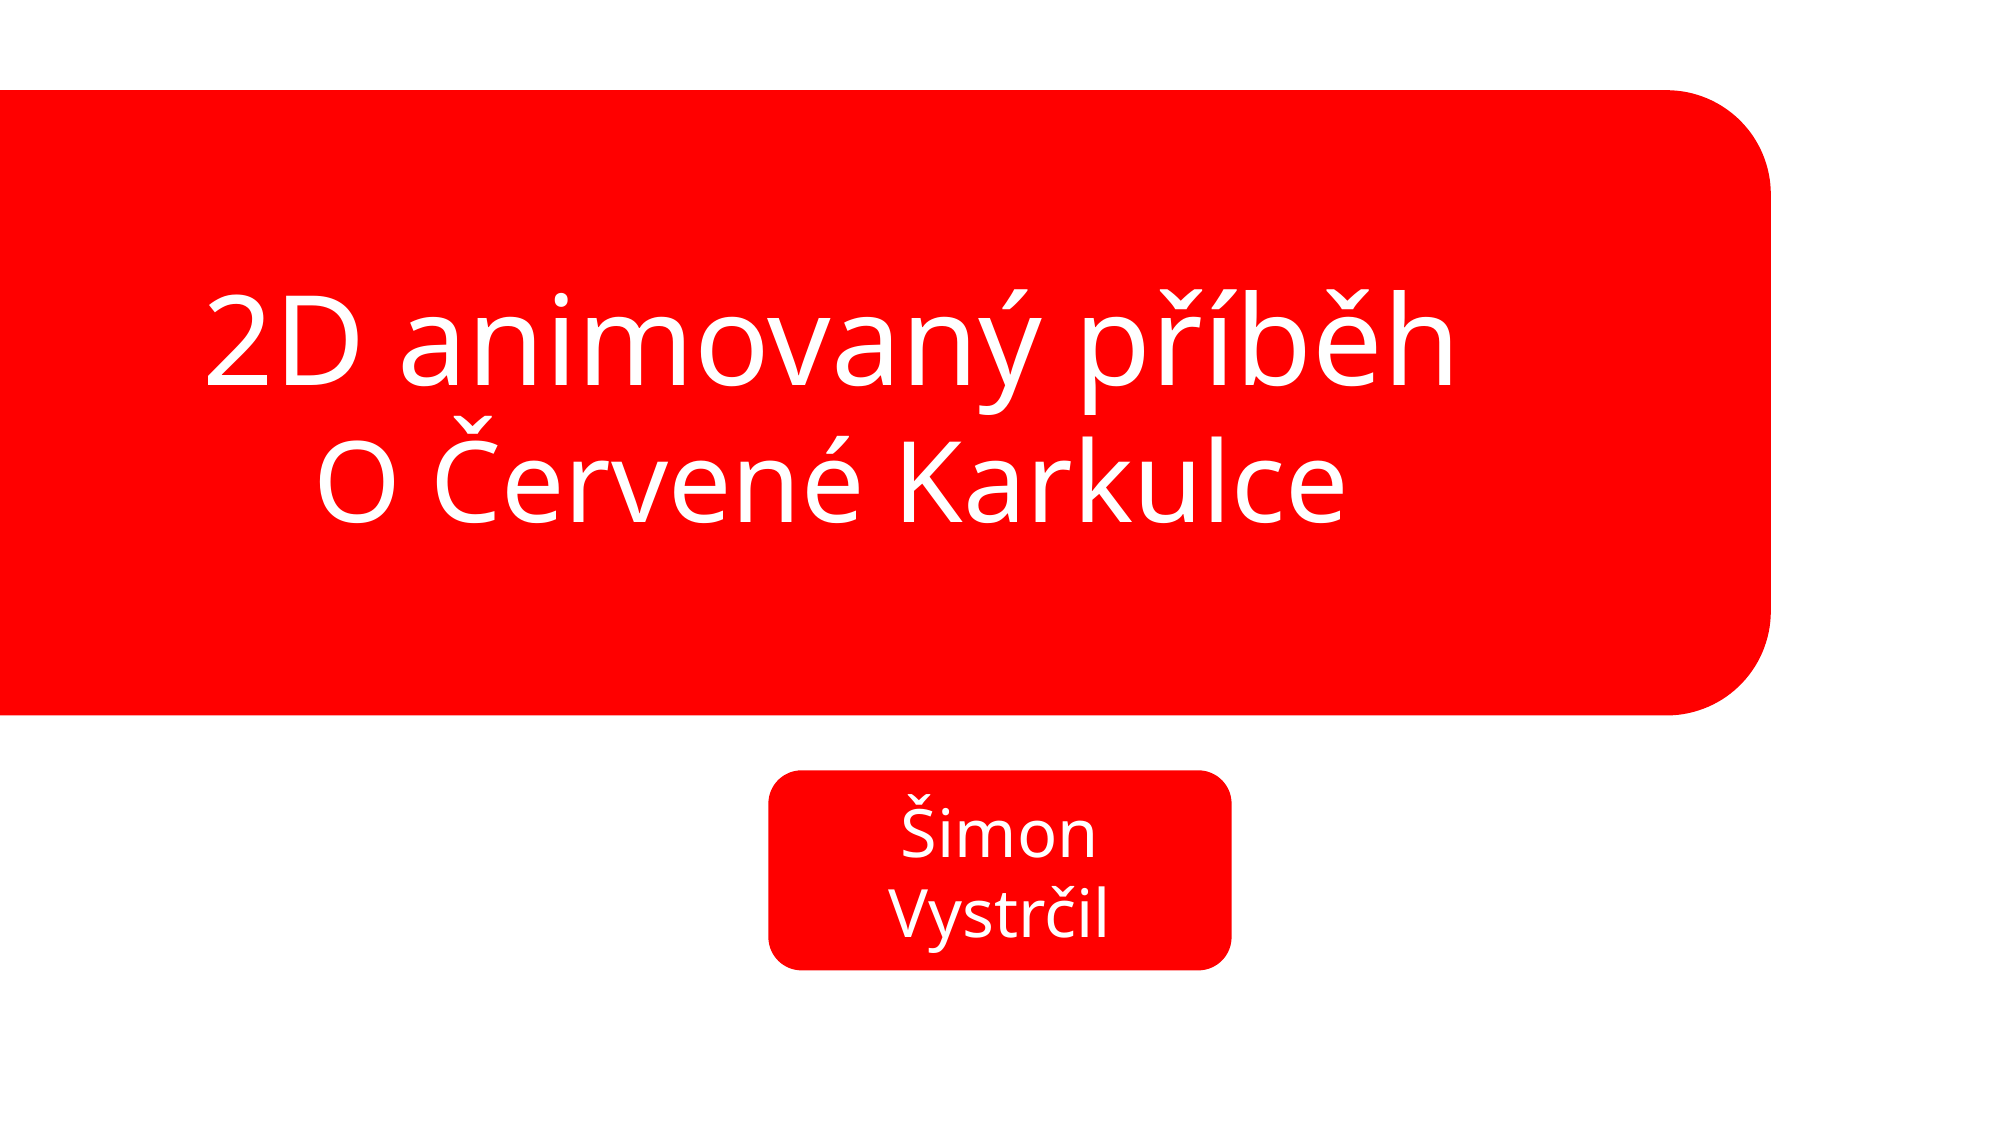

2D animovaný příběh
O Červené Karkulce
Šimon Vystrčil